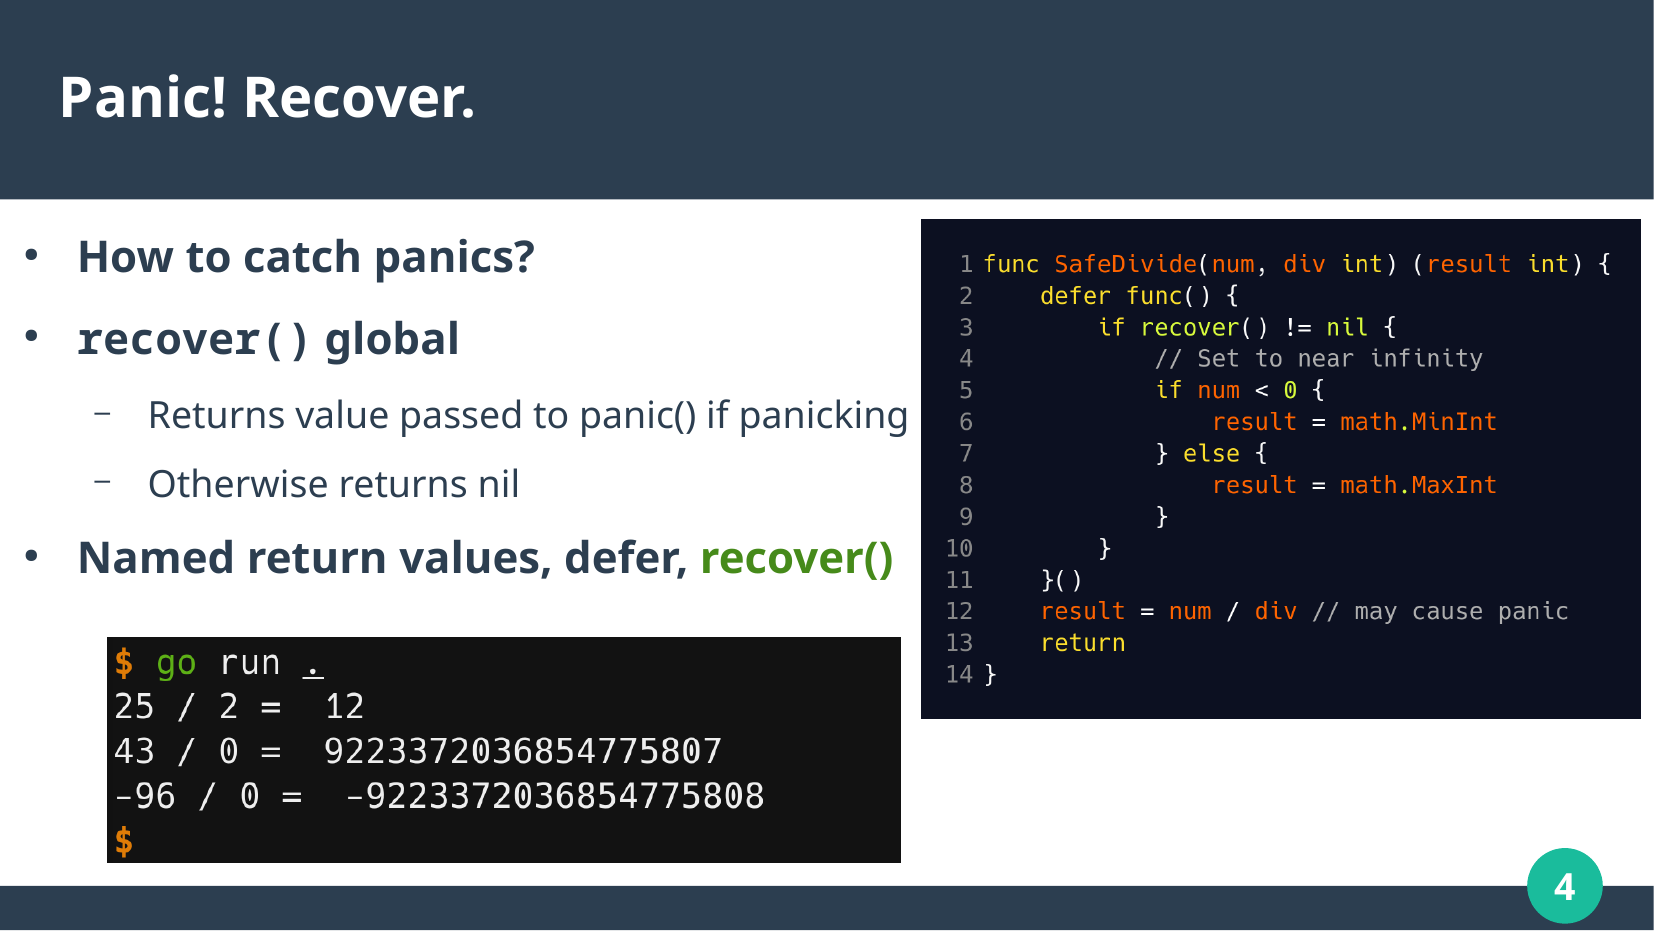

# Panic! Recover.
How to catch panics?
recover() global
Returns value passed to panic() if panicking
Otherwise returns nil
Named return values, defer, recover()